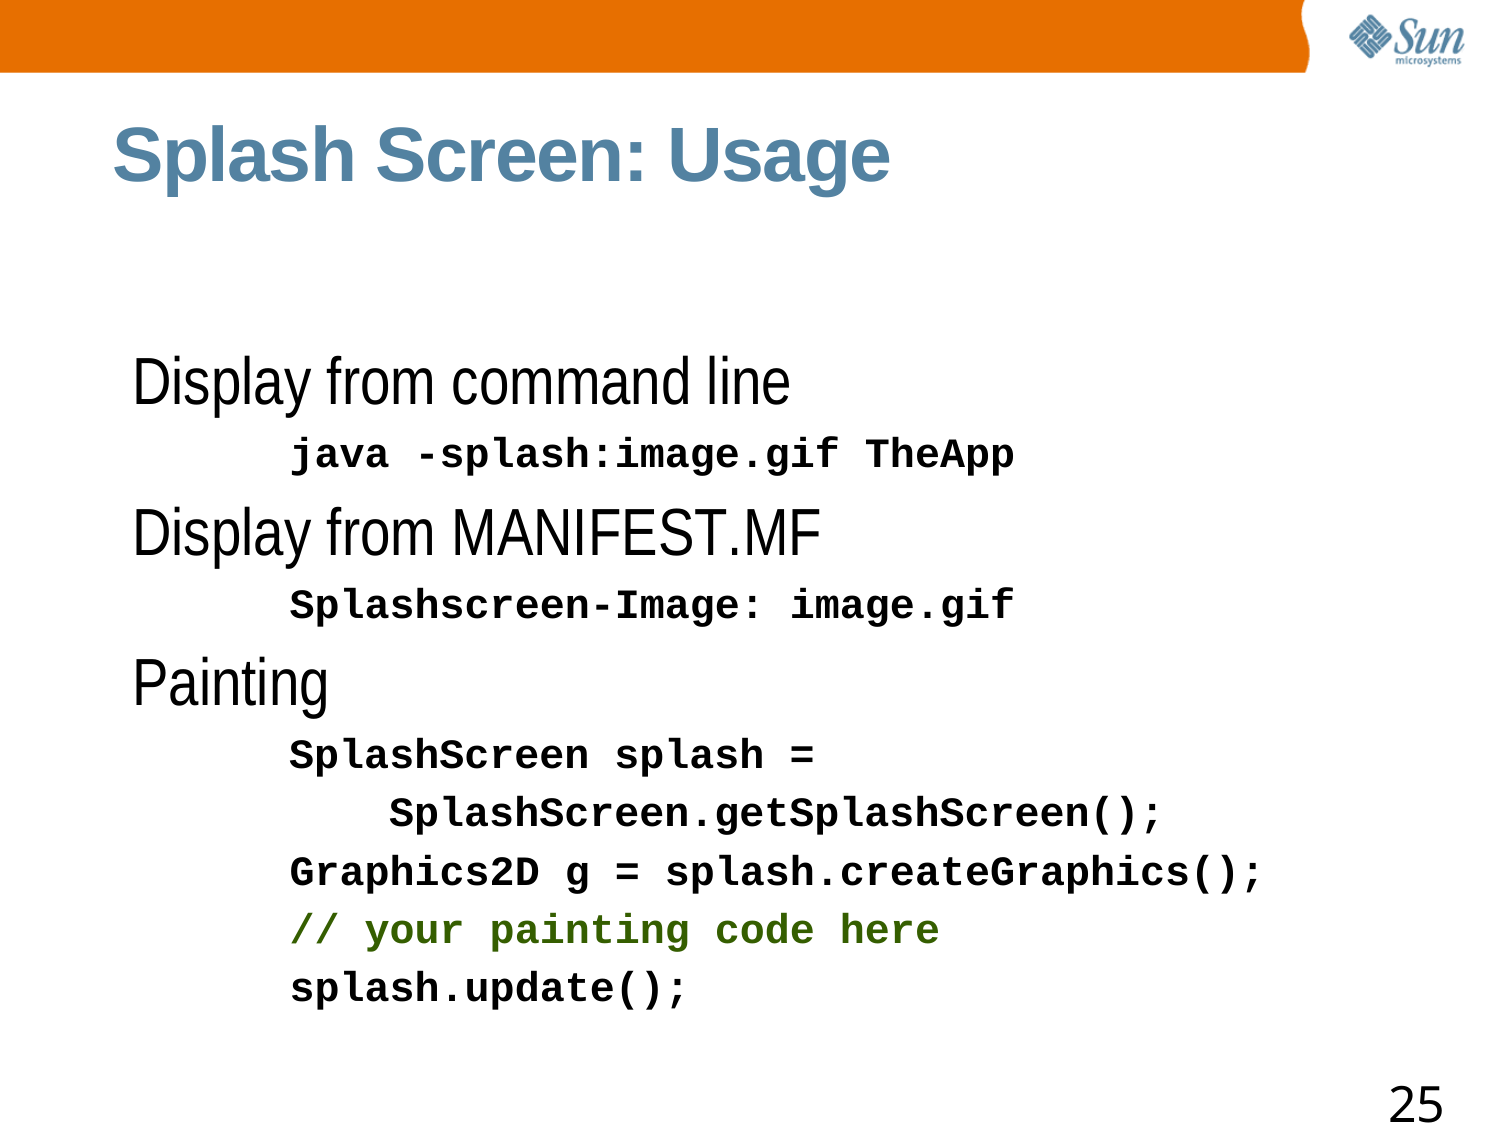

# Splash Screen: Usage
Display from command line
java -splash:image.gif TheApp
Display from MANIFEST.MF
Splashscreen-Image: image.gif
Painting
SplashScreen splash =
 SplashScreen.getSplashScreen();
Graphics2D g = splash.createGraphics();
// your painting code here
splash.update();